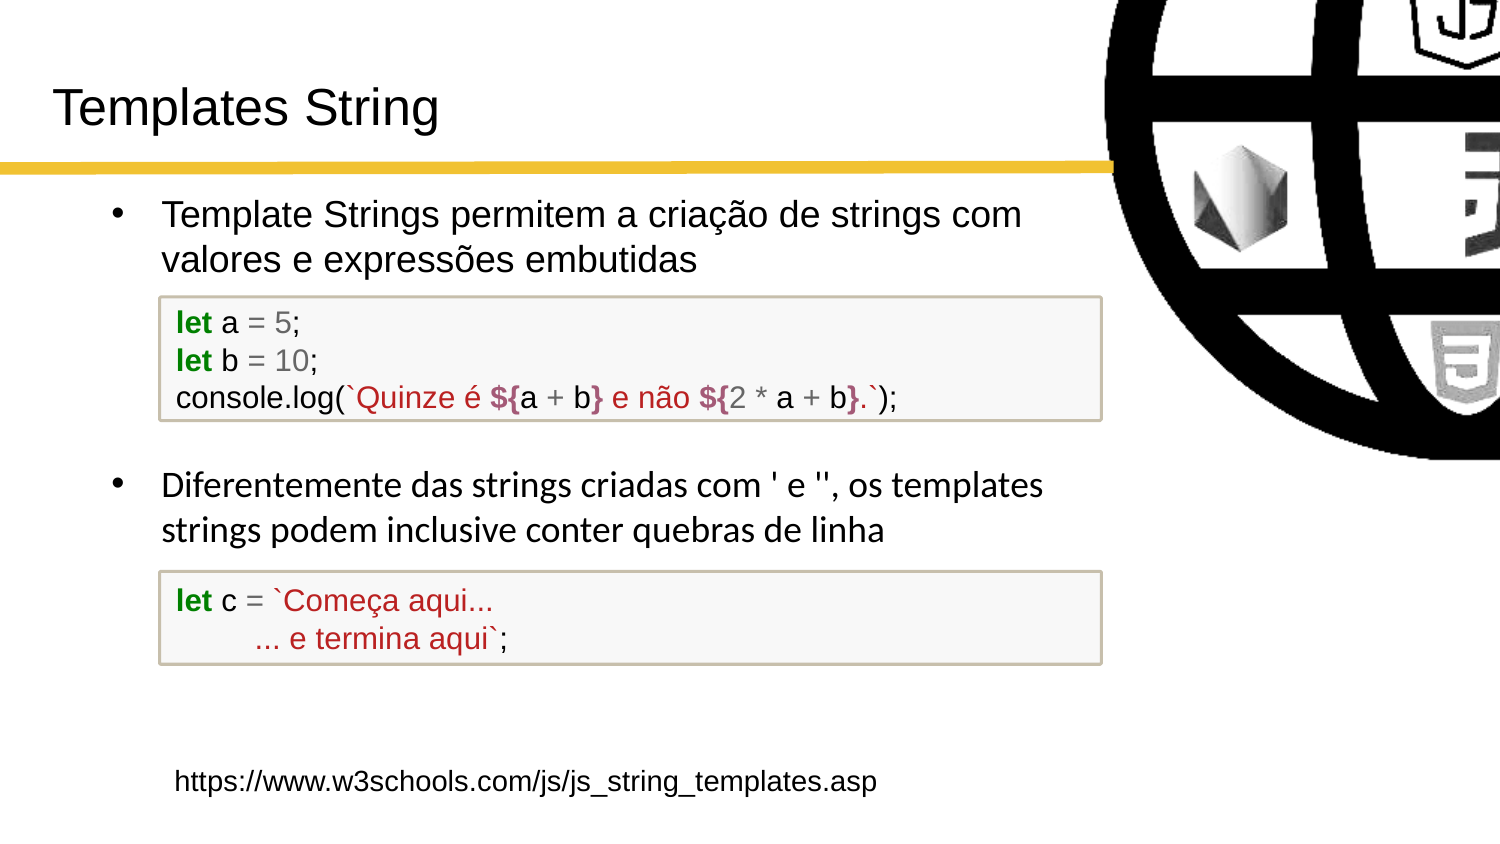

Templates String
Template Strings permitem a criação de strings com valores e expressões embutidas
let a = 5;
let b = 10;
console.log(`Quinze é ${a + b} e não ${2 * a + b}.`);
Diferentemente das strings criadas com ' e '', os templates strings podem inclusive conter quebras de linha
let c = `Começa aqui...
 ... e termina aqui`;
https://www.w3schools.com/js/js_string_templates.asp